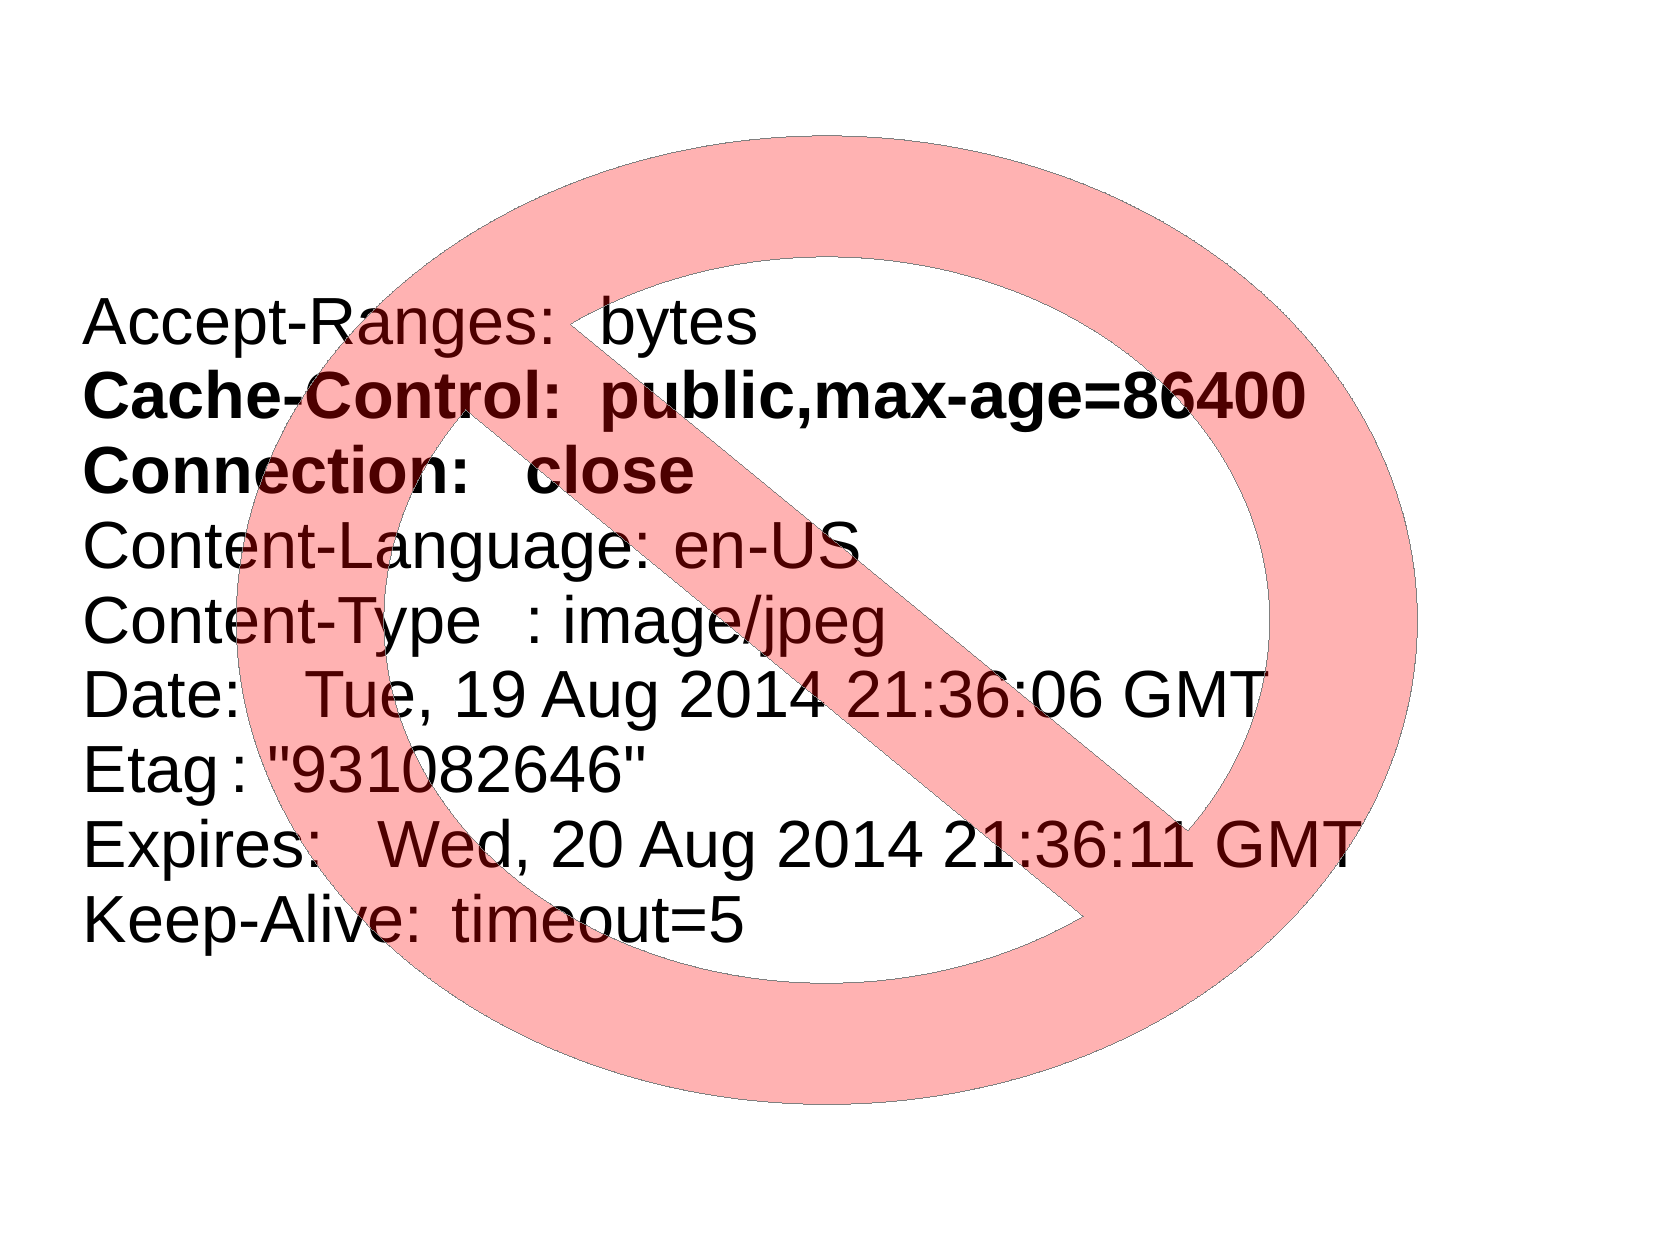

# Accept-Ranges:	bytes
Cache-Control:	public,max-age=86400
Connection:	close
Content-Language:	en-US
Content-Type	: image/jpeg
Date: 	Tue, 19 Aug 2014 21:36:06 GMT
Etag	: "931082646"
Expires: 	Wed, 20 Aug 2014 21:36:11 GMT
Keep-Alive: 	timeout=5